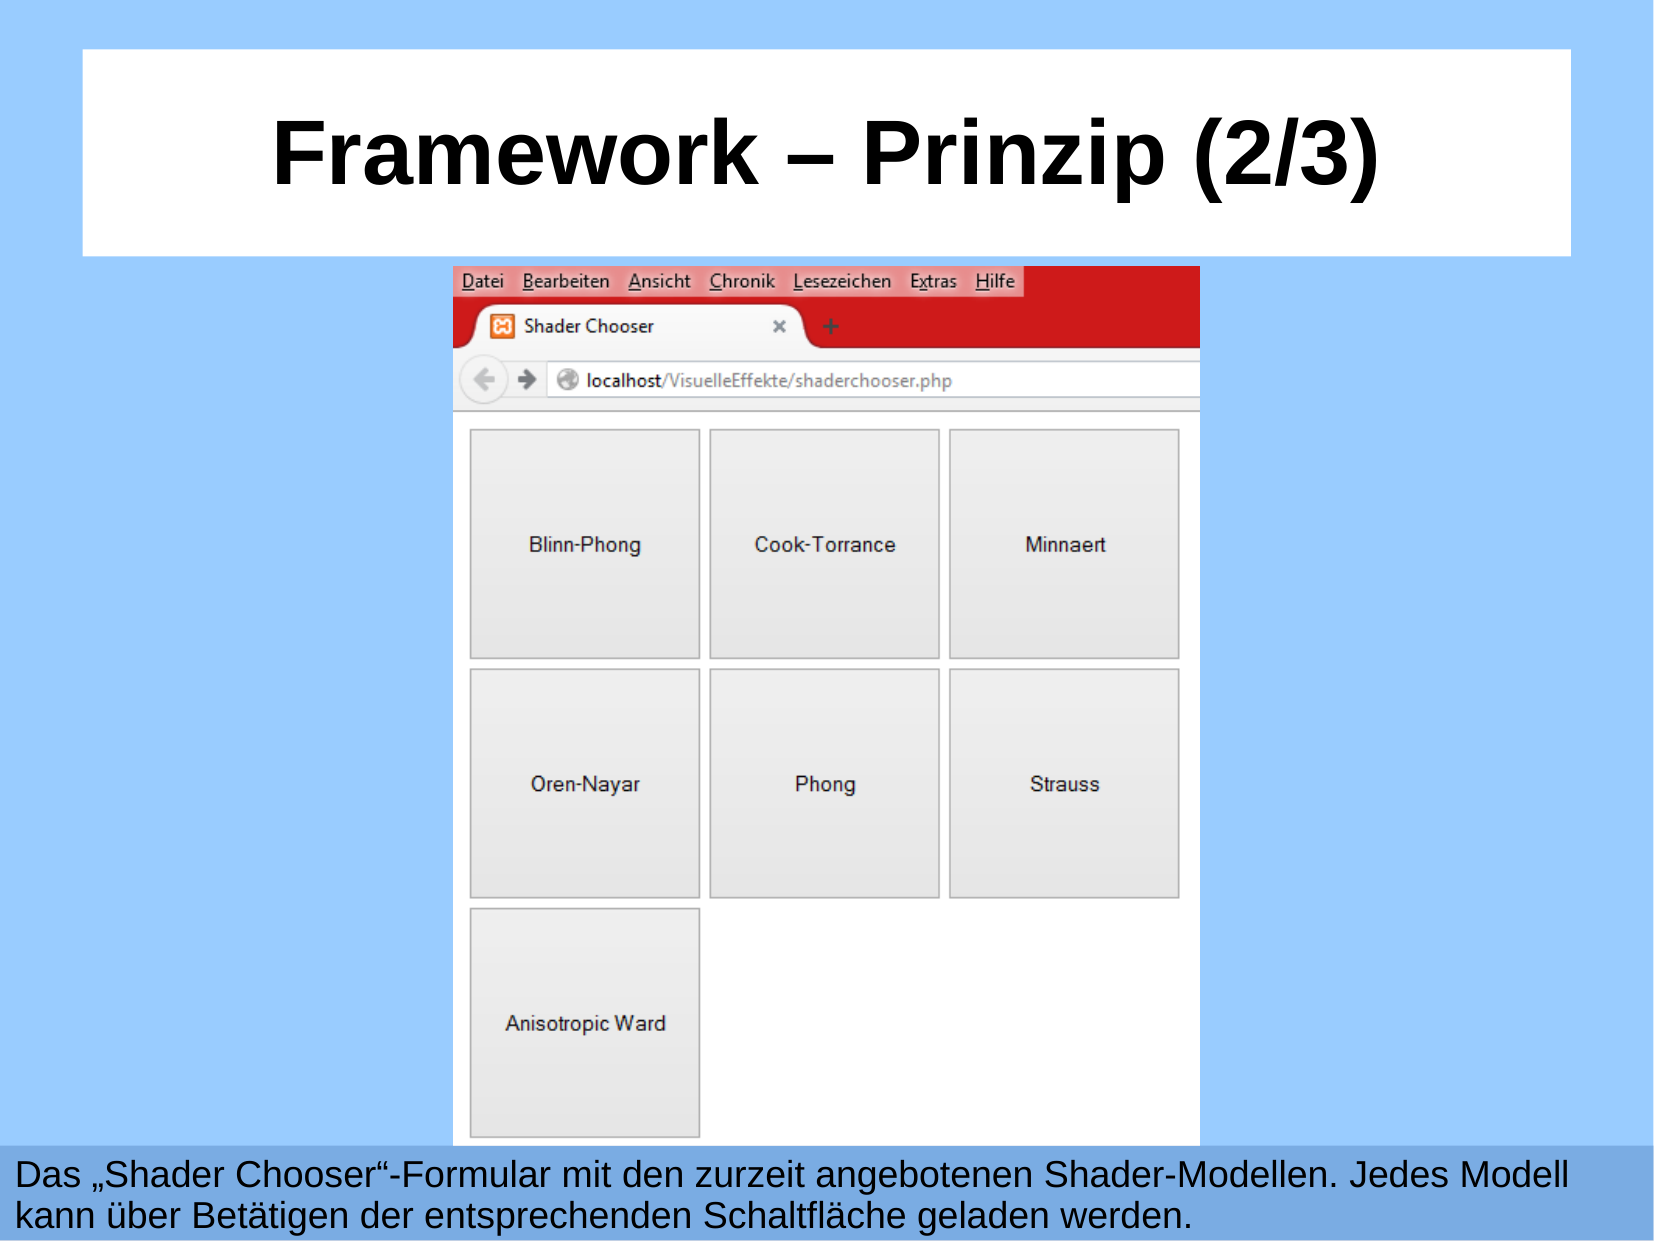

# Framework – Prinzip (2/3)
Das „Shader Chooser“-Formular mit den zurzeit angebotenen Shader-Modellen. Jedes Modell kann über Betätigen der entsprechenden Schaltfläche geladen werden.